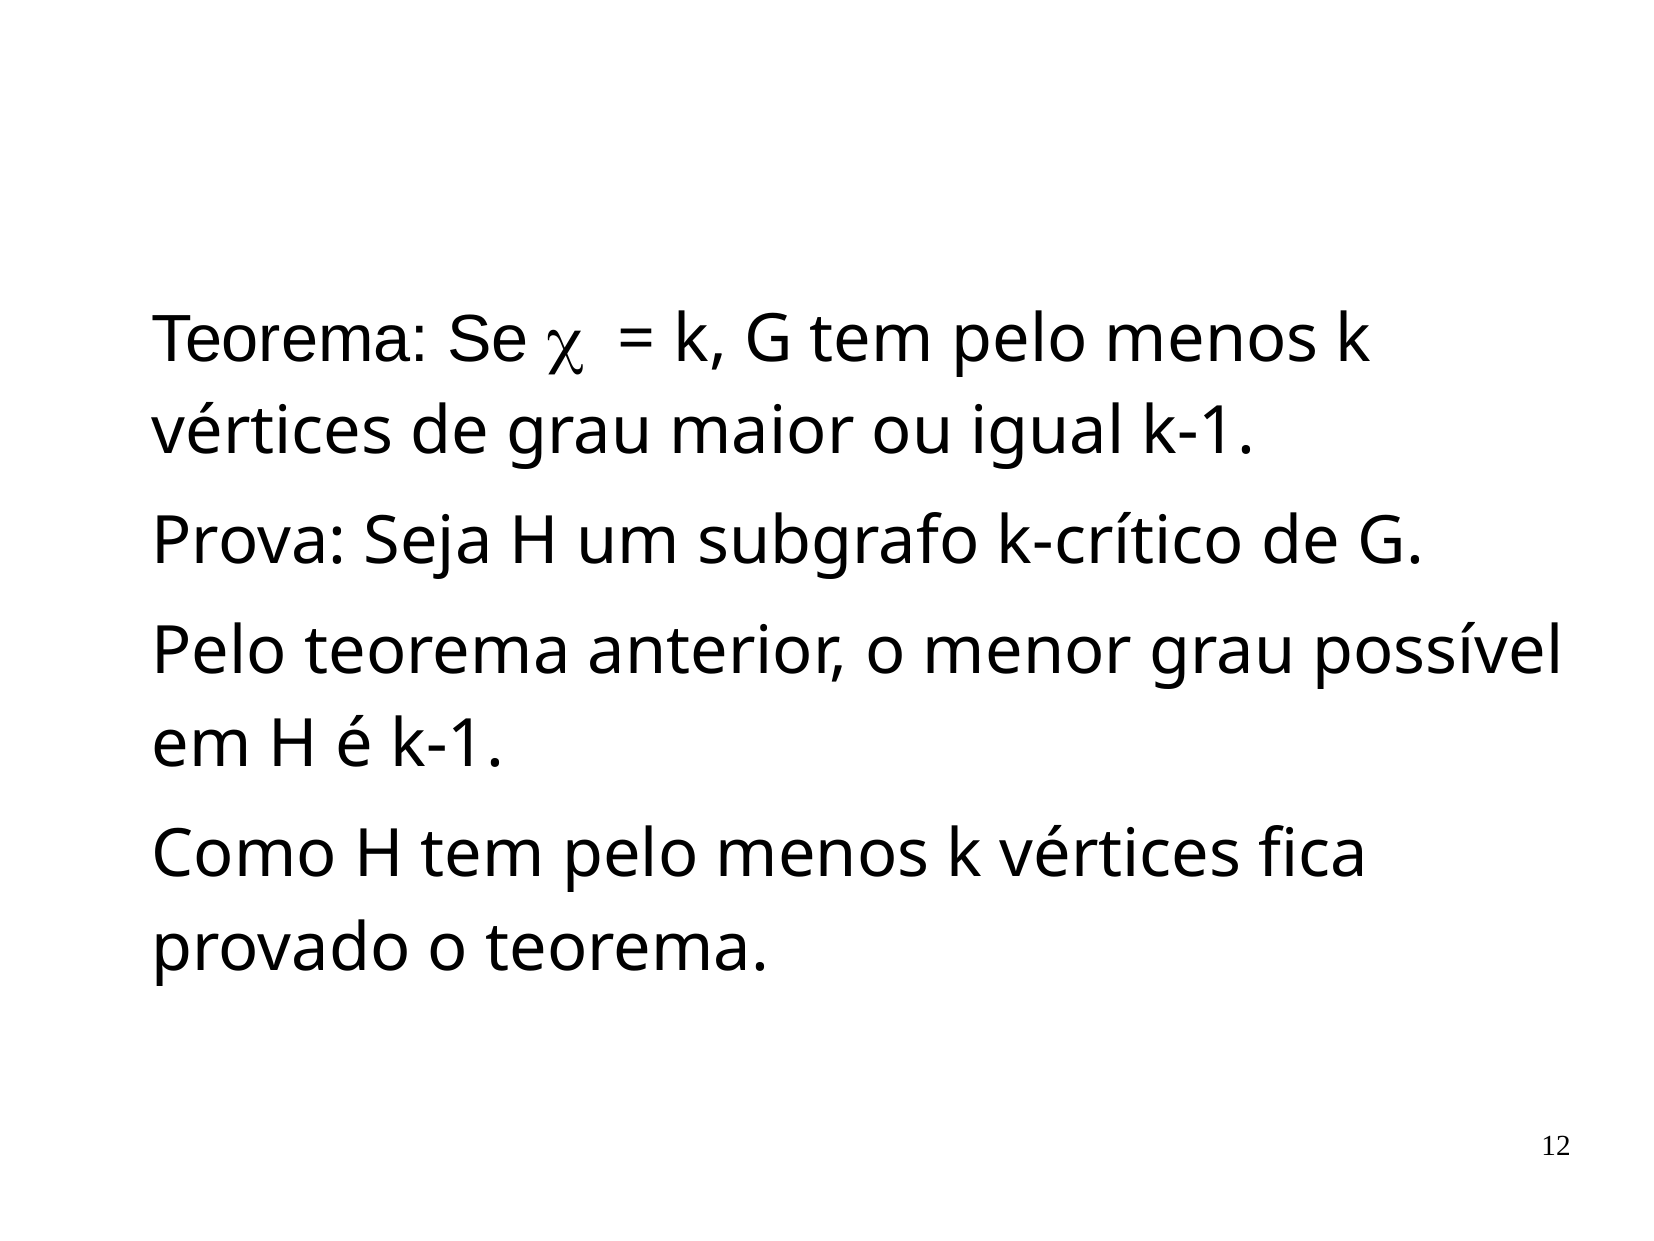

#
Teorema: Se = k, G tem pelo menos k vértices de grau maior ou igual k-1.
Prova: Seja H um subgrafo k-crítico de G.
Pelo teorema anterior, o menor grau possível em H é k-1.
Como H tem pelo menos k vértices fica provado o teorema.
12